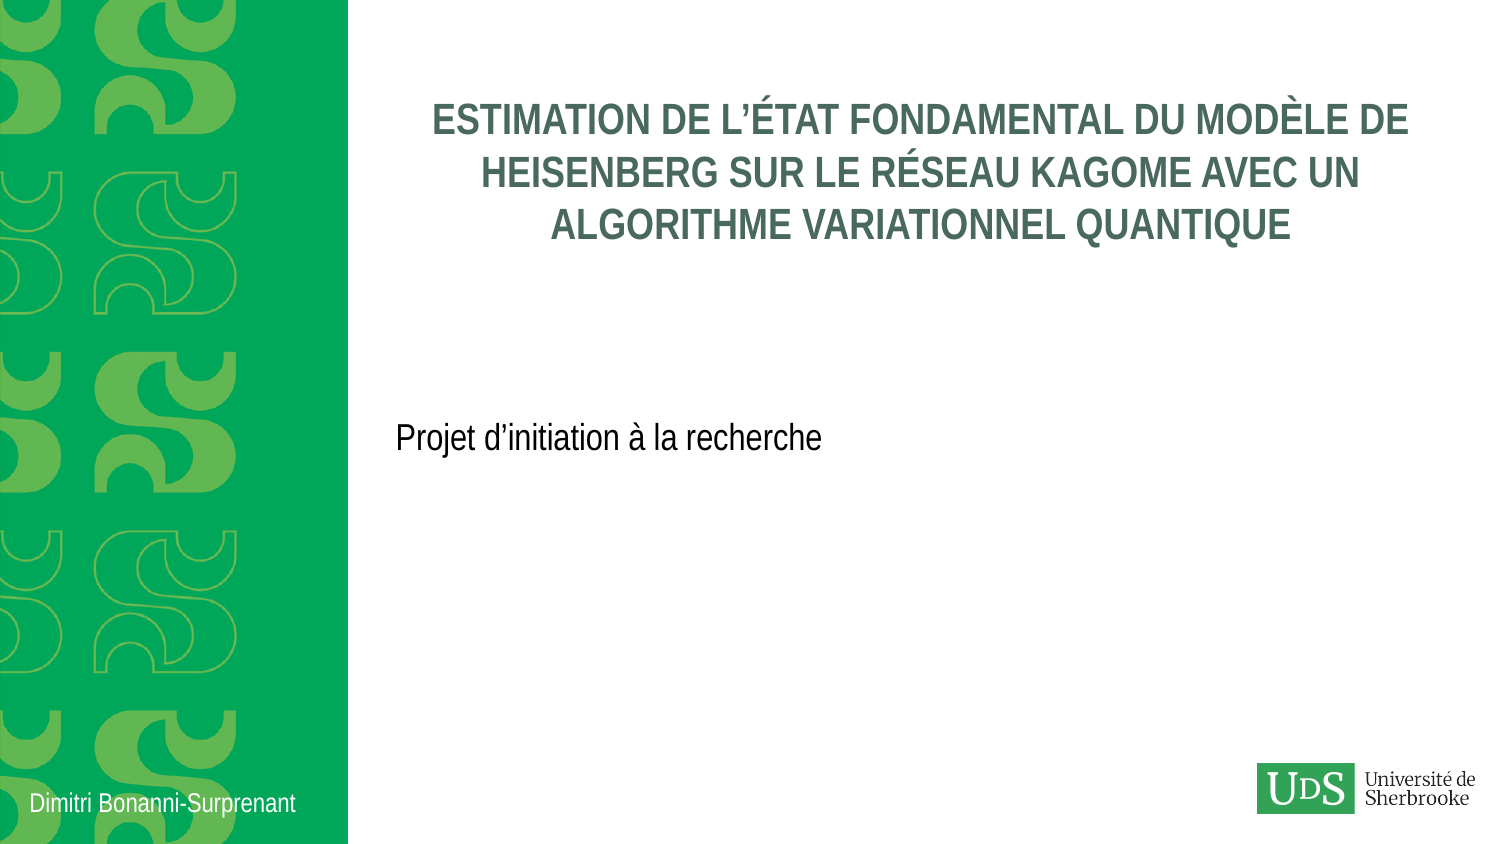

# Estimation de l’état fondamental du modèle de Heisenberg sur le réseau kagome avec un algorithme variationnel quantique
Projet d’initiation à la recherche